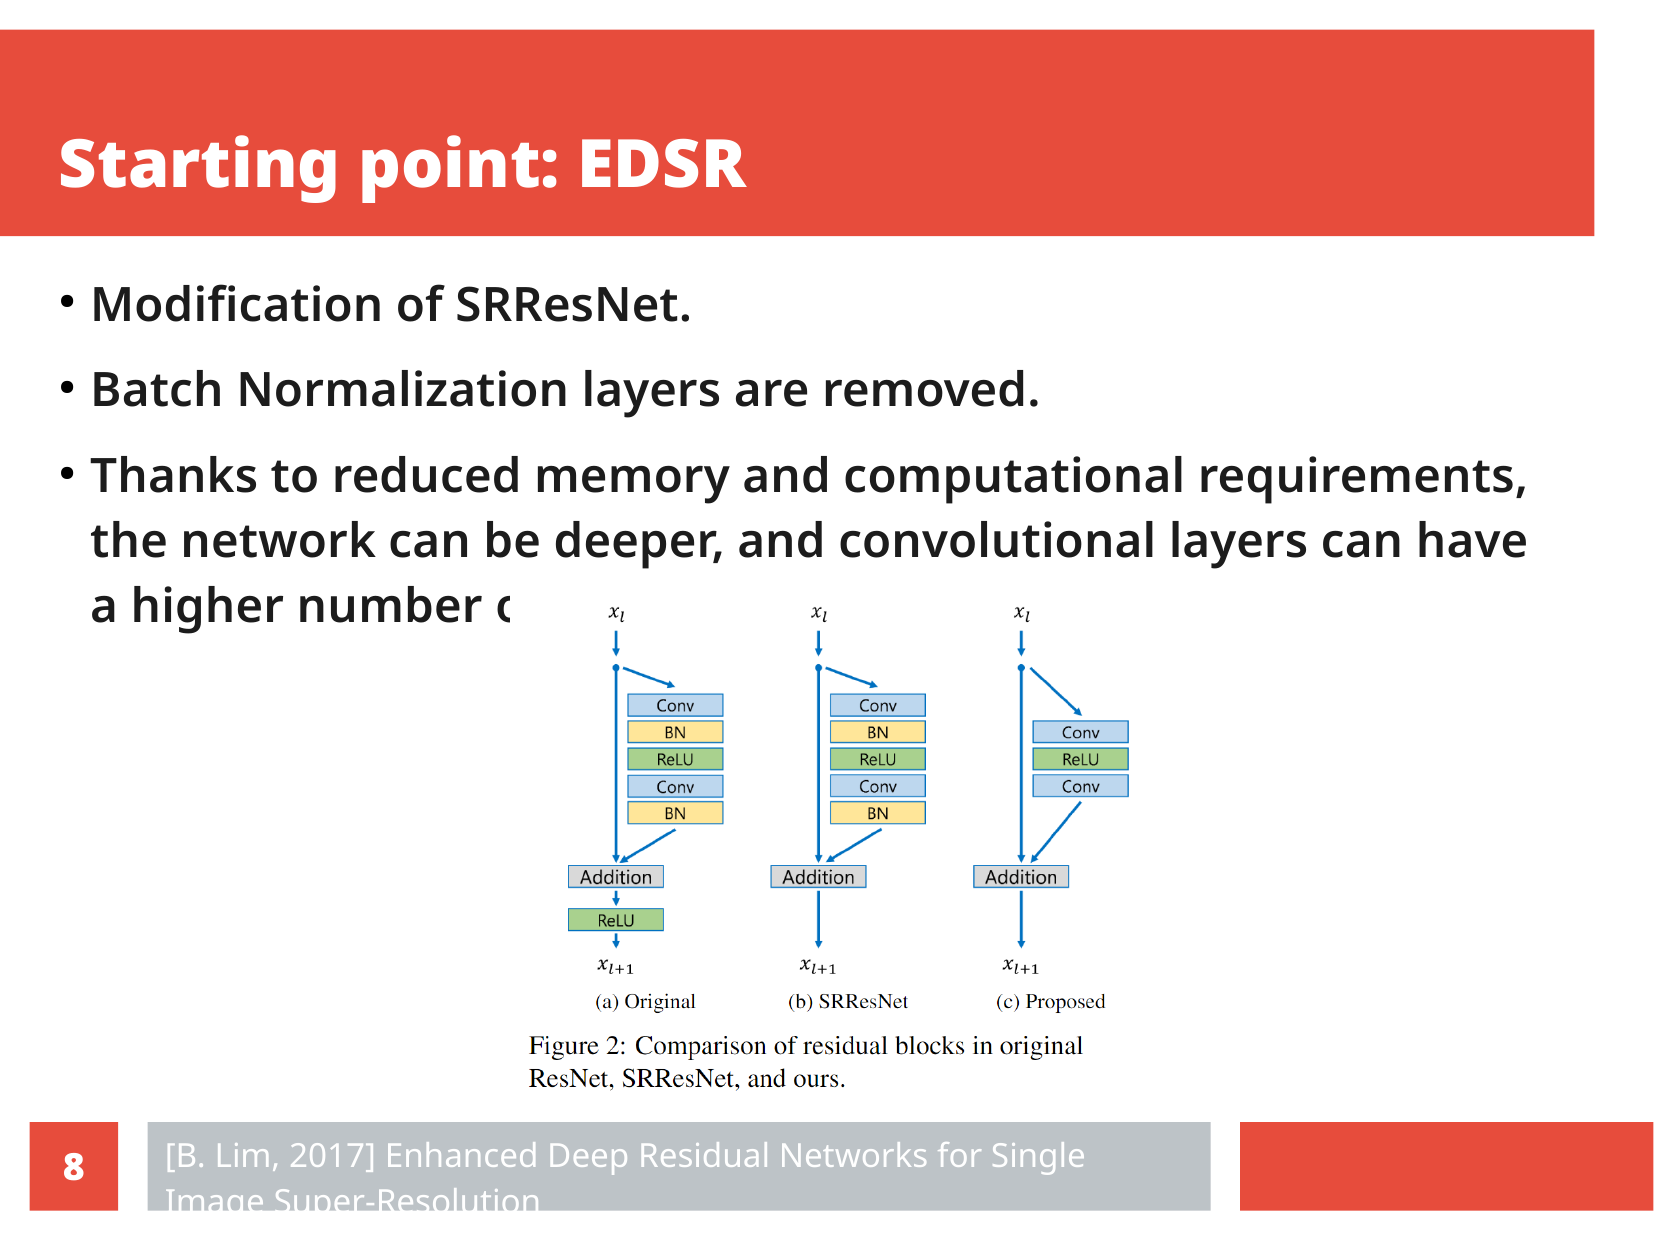

# Starting point: EDSR
Modification of SRResNet.
Batch Normalization layers are removed.
Thanks to reduced memory and computational requirements, the network can be deeper, and convolutional layers can have a higher number of filters.
8
[B. Lim, 2017] Enhanced Deep Residual Networks for Single Image Super-Resolution